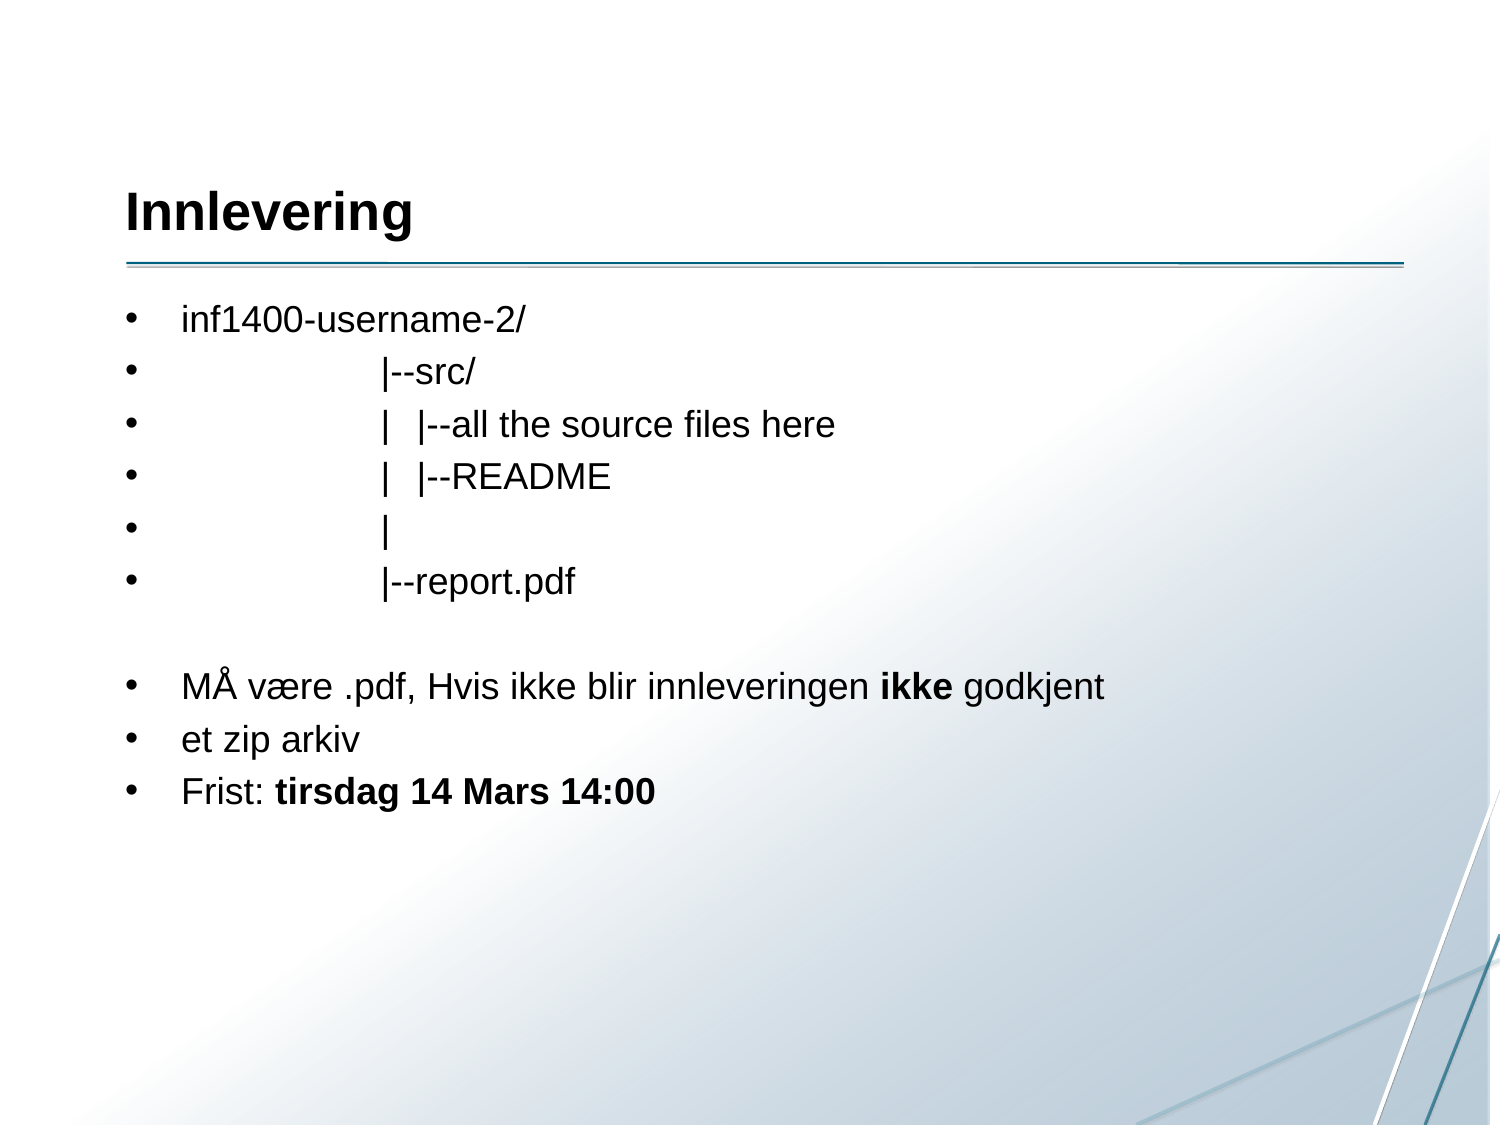

# Innlevering
inf1400-username-2/
 |--src/
 |	 |--all the source files here
 |	 |--README
 |
 |--report.pdf
MÅ være .pdf, Hvis ikke blir innleveringen ikke godkjent
et zip arkiv
Frist: tirsdag 14 Mars 14:00